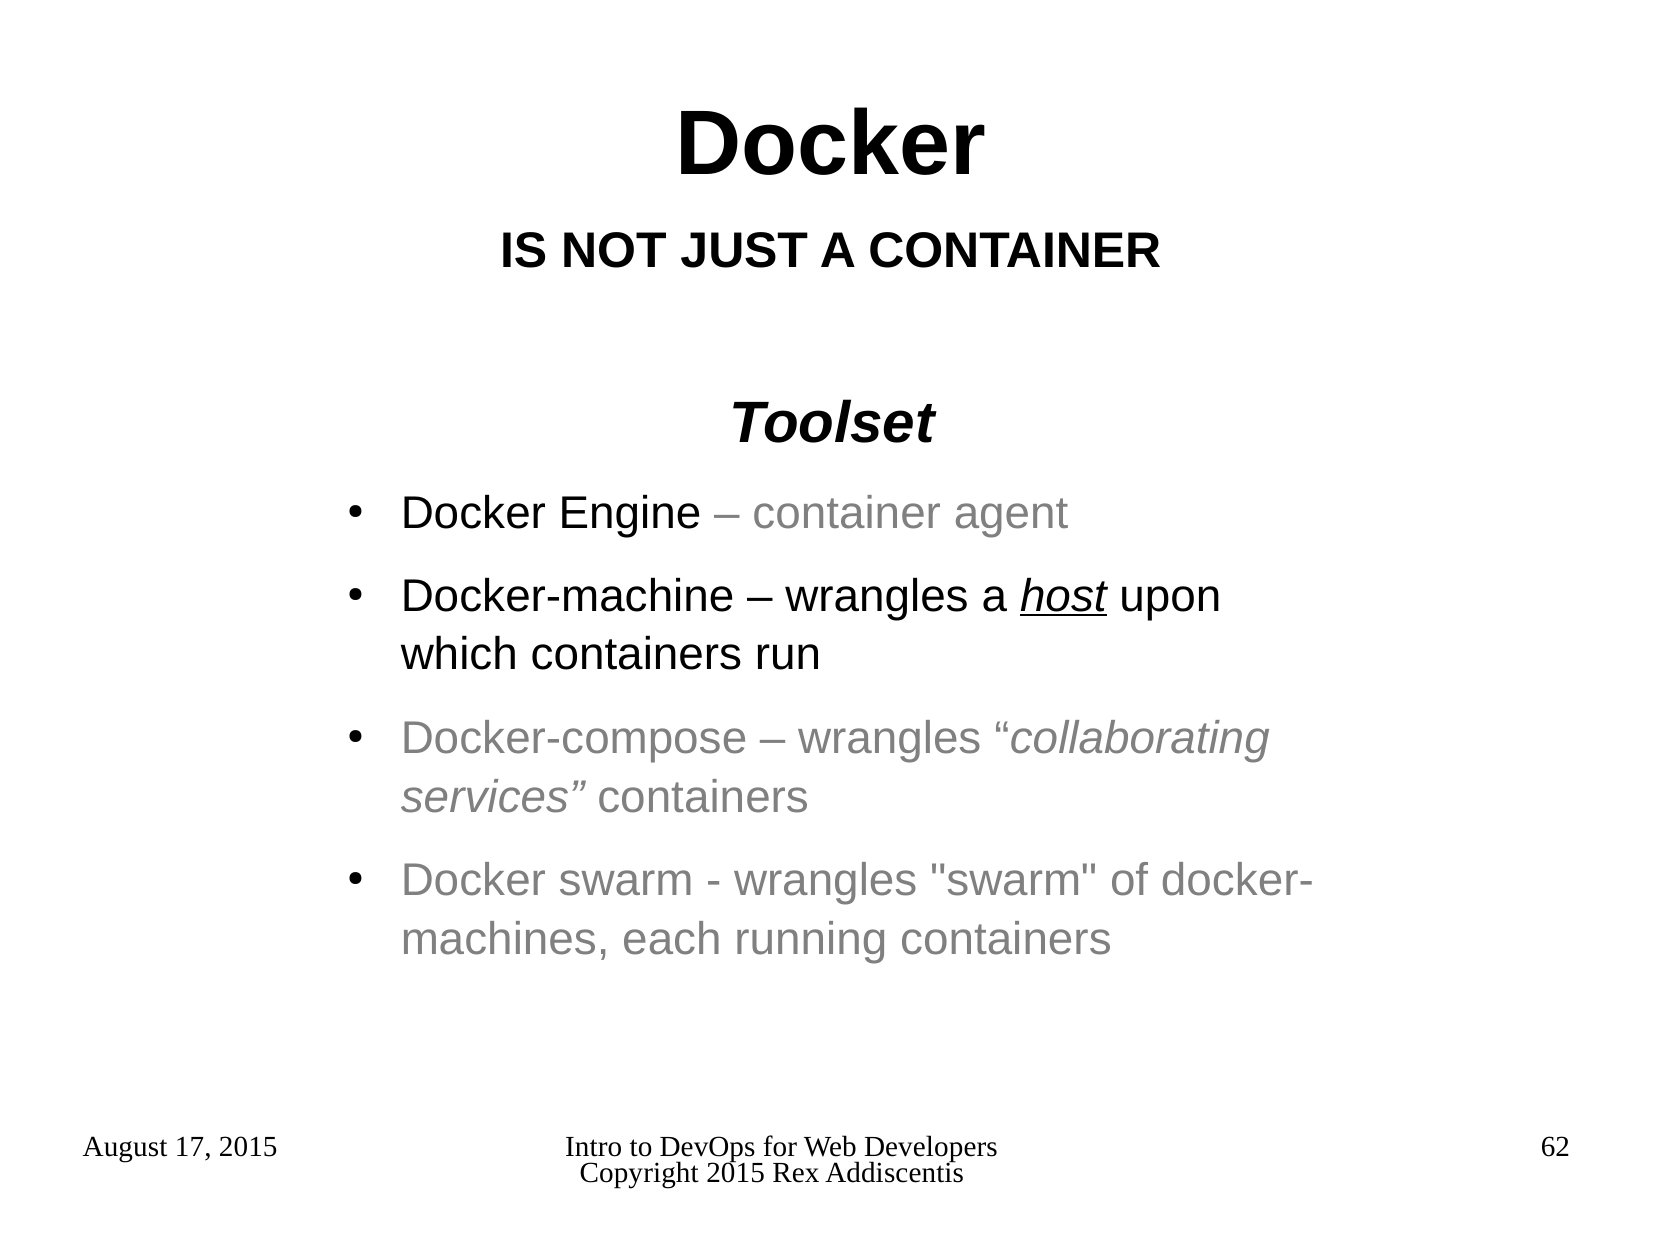

# Docker
IS NOT JUST A CONTAINER
Toolset
Docker Engine – container agent
Docker-machine – wrangles a host upon which containers run
Docker-compose – wrangles “collaborating services” containers
Docker swarm - wrangles "swarm" of docker-machines, each running containers
August 17, 2015
Intro to DevOps for Web Developers Copyright 2015 Rex Addiscentis
62